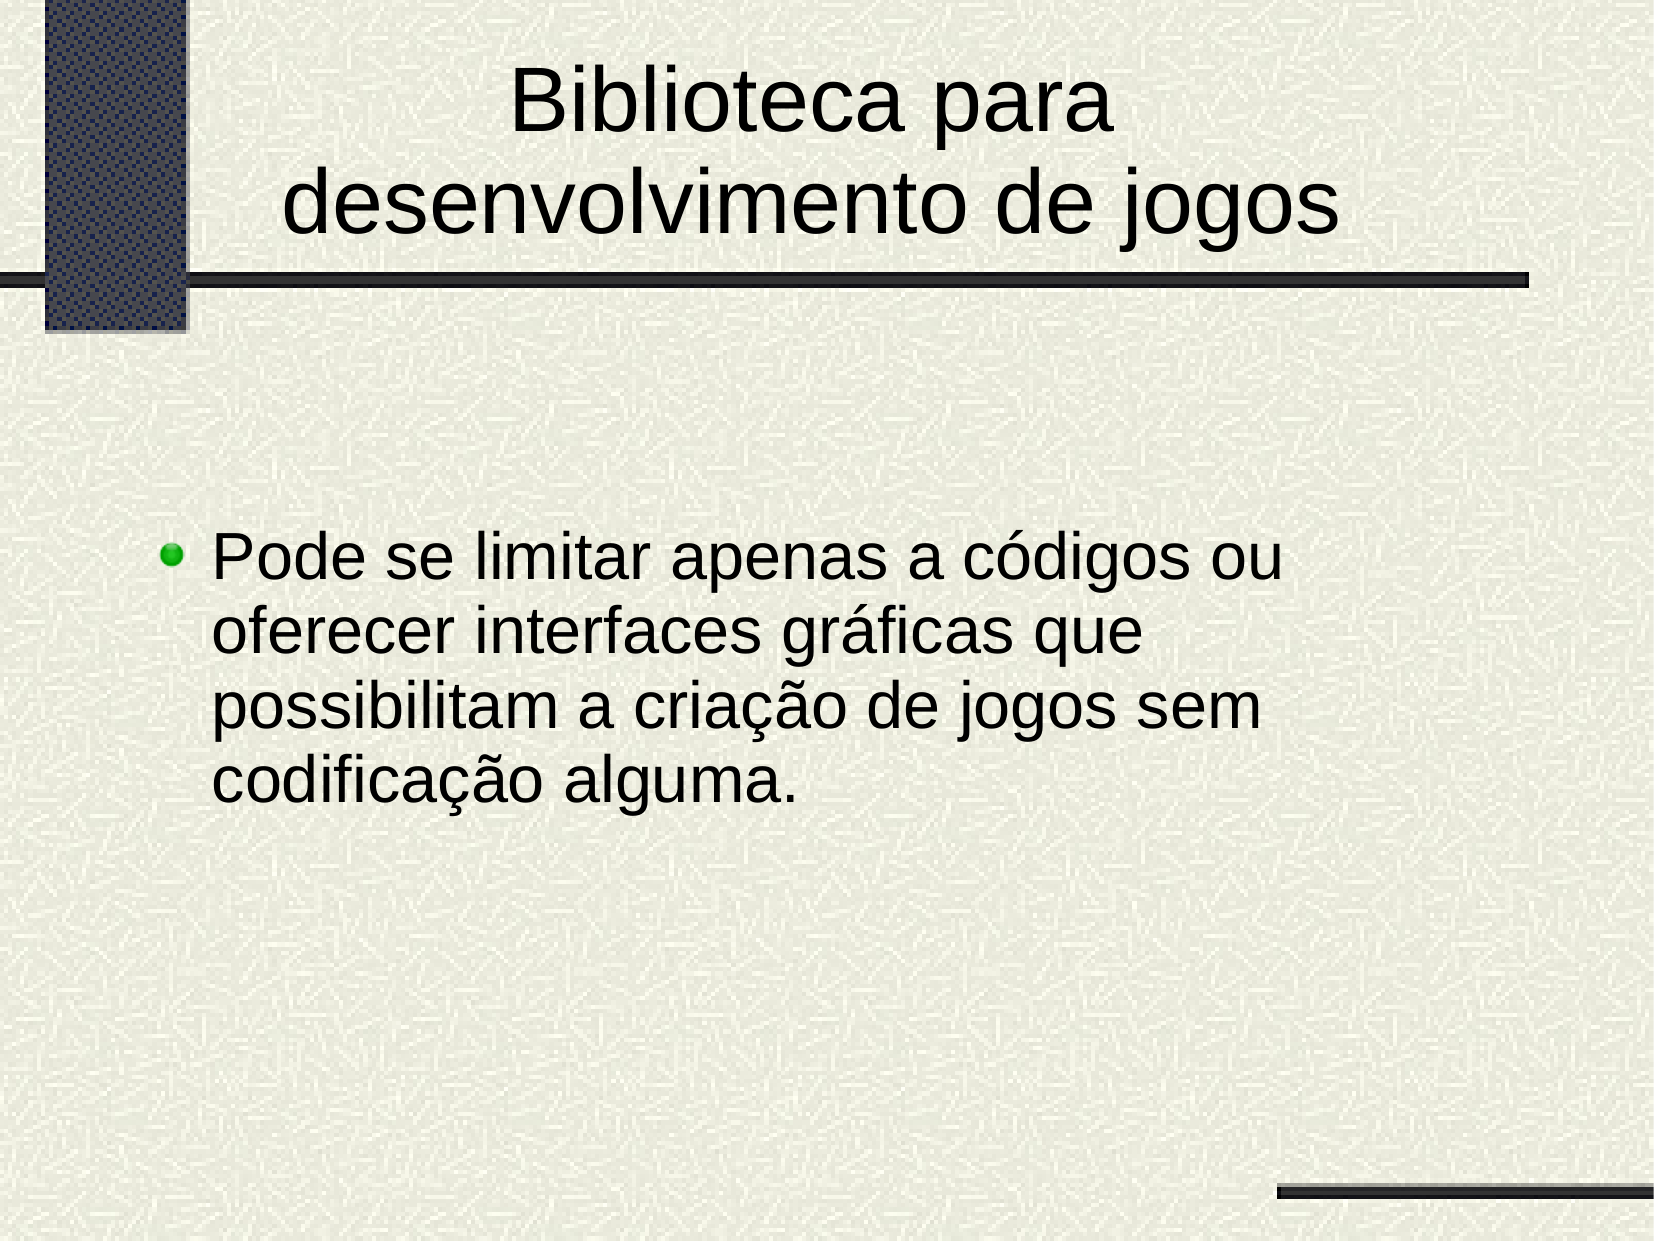

Biblioteca para
desenvolvimento de jogos
Pode se limitar apenas a códigos ou oferecer interfaces gráficas que possibilitam a criação de jogos sem codificação alguma.